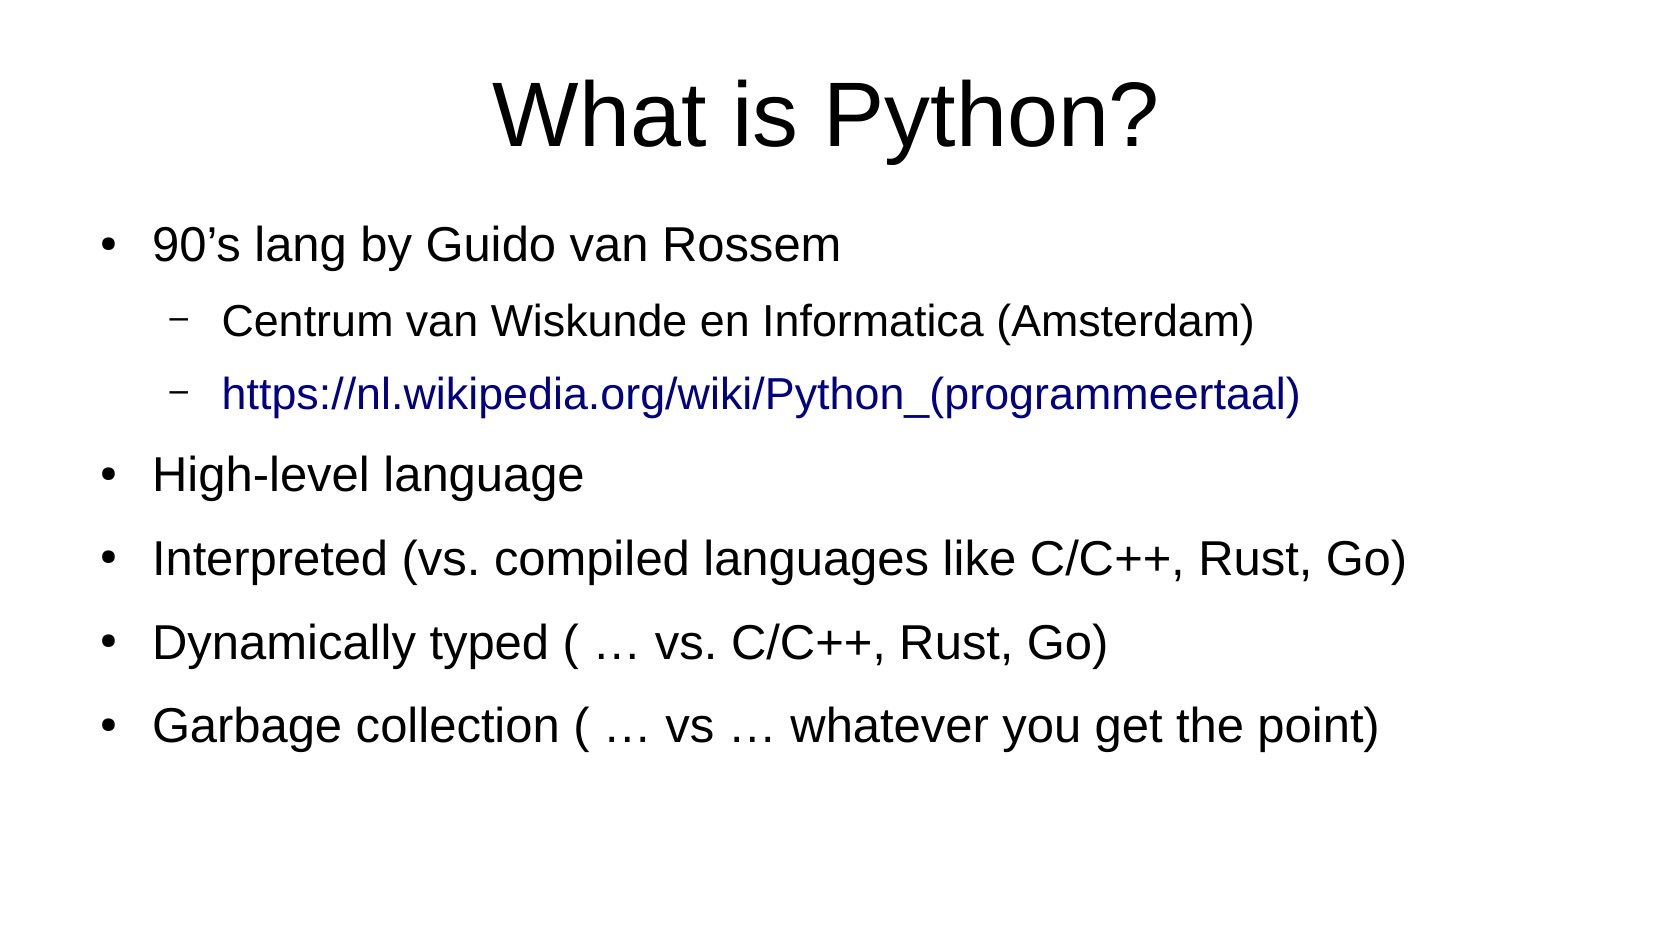

# What is Python?
90’s lang by Guido van Rossem
Centrum van Wiskunde en Informatica (Amsterdam)
https://nl.wikipedia.org/wiki/Python_(programmeertaal)
High-level language
Interpreted (vs. compiled languages like C/C++, Rust, Go)
Dynamically typed ( … vs. C/C++, Rust, Go)
Garbage collection ( … vs … whatever you get the point)